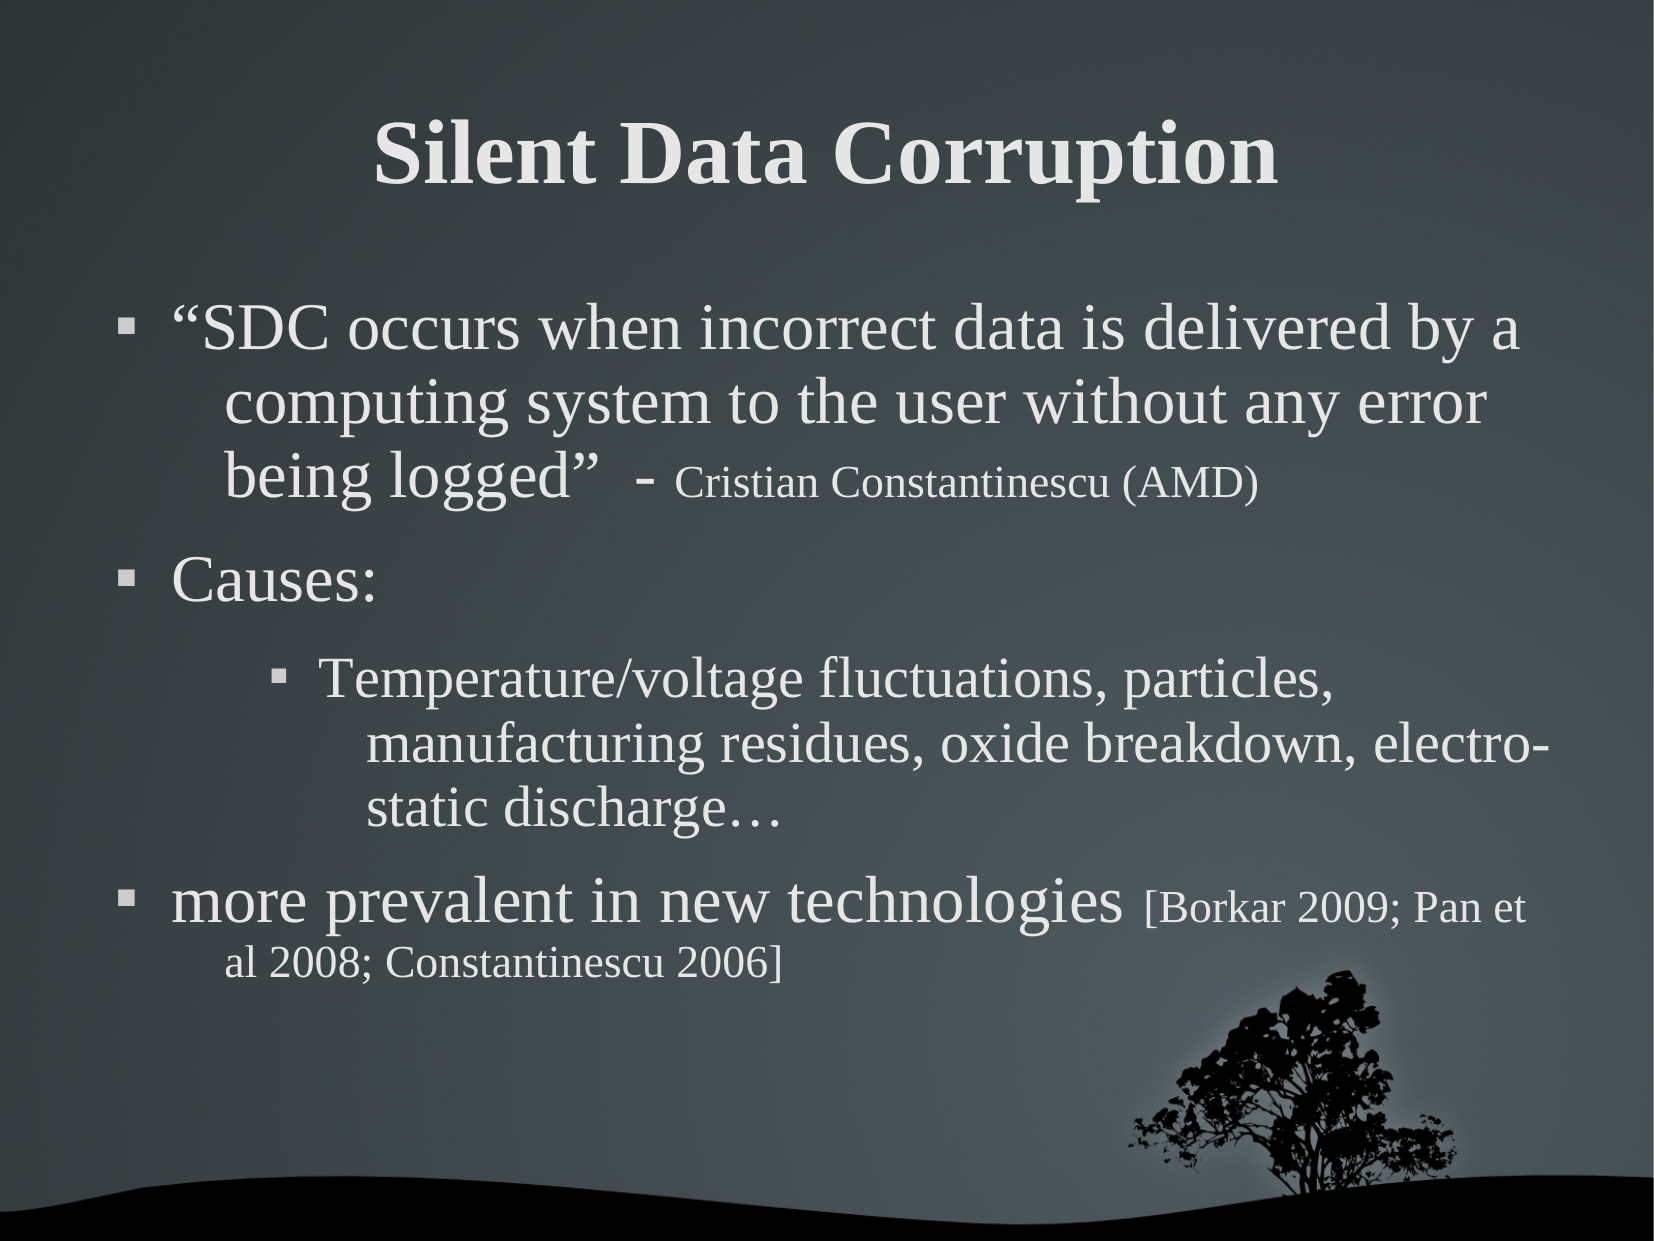

# Silent Data Corruption
“SDC occurs when incorrect data is delivered by a computing system to the user without any error being logged” - Cristian Constantinescu (AMD)
Causes:
Temperature/voltage fluctuations, particles, manufacturing residues, oxide breakdown, electro-static discharge…
more prevalent in new technologies [Borkar 2009; Pan et al 2008; Constantinescu 2006]